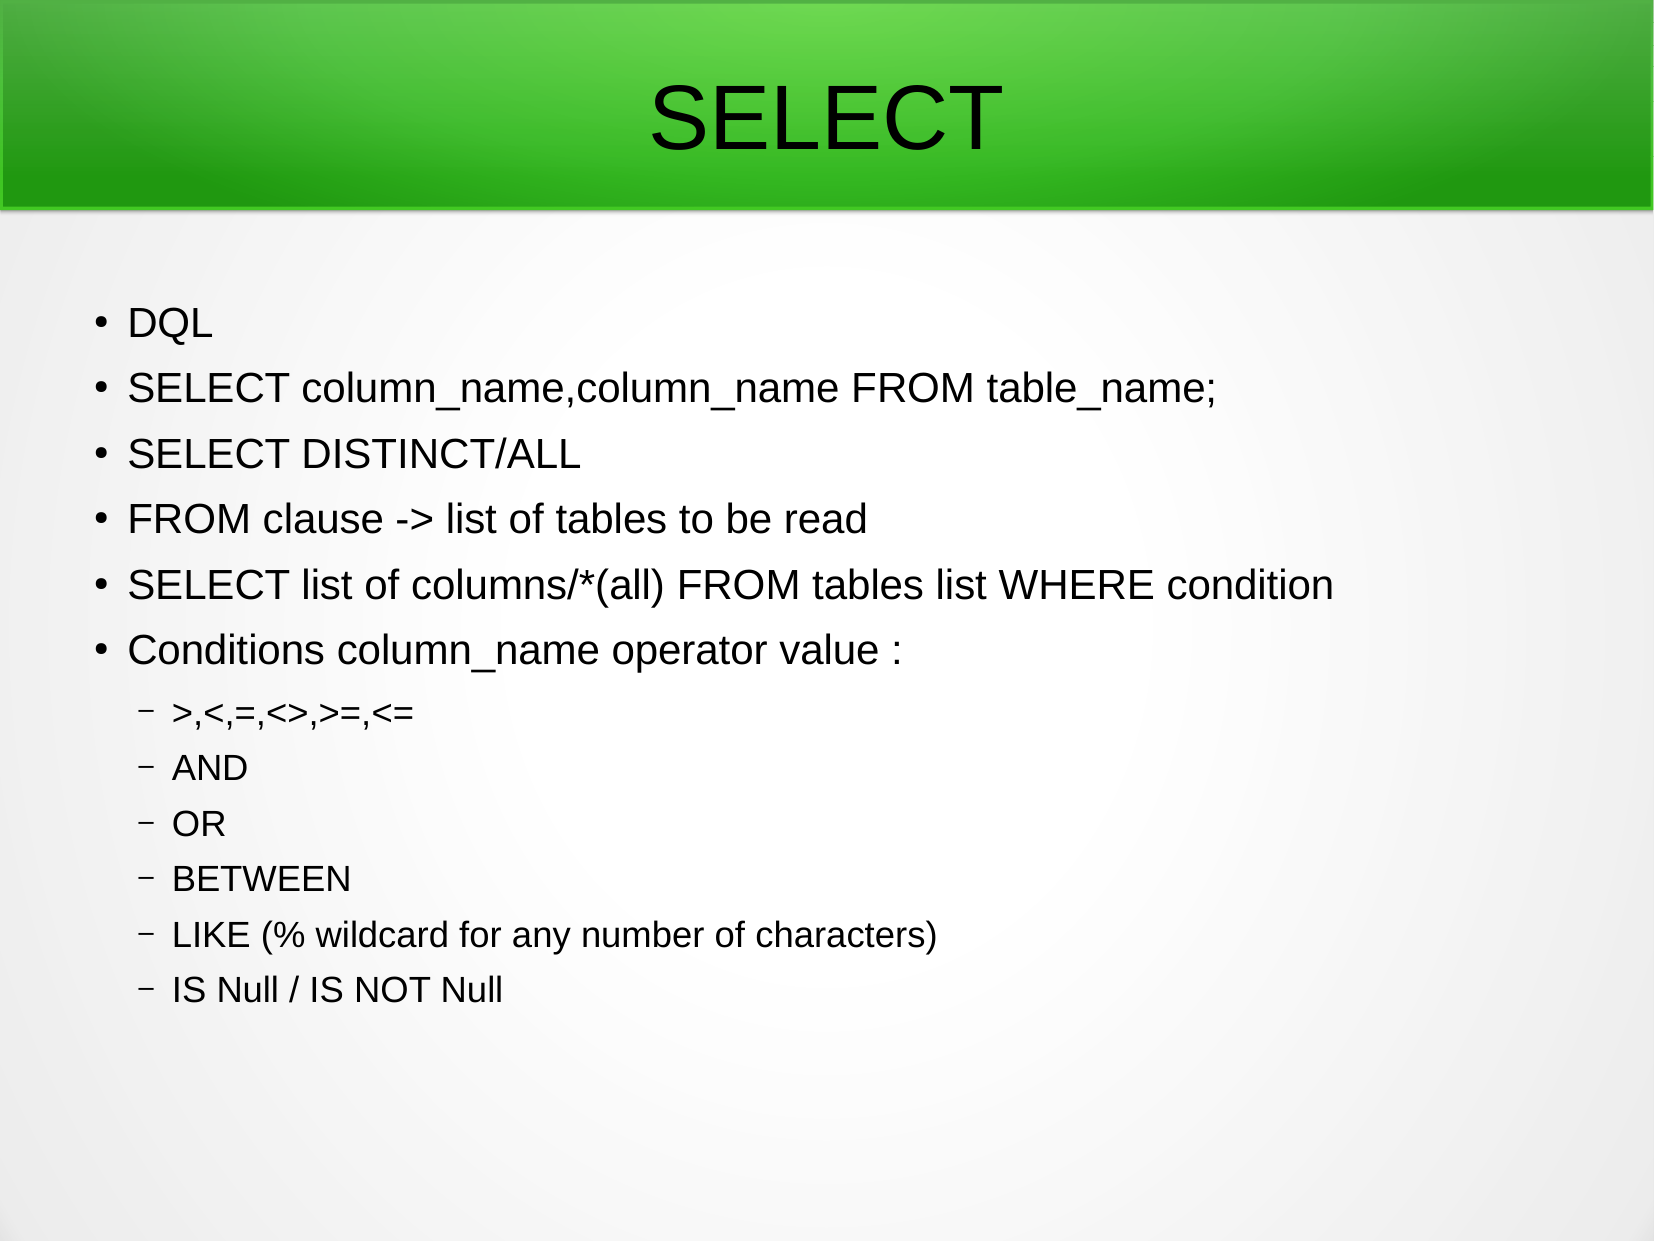

# SELECT
DQL
SELECT column_name,column_name FROM table_name;
SELECT DISTINCT/ALL
FROM clause -> list of tables to be read
SELECT list of columns/*(all) FROM tables list WHERE condition
Conditions column_name operator value :
>,<,=,<>,>=,<=
AND
OR
BETWEEN
LIKE (% wildcard for any number of characters)
IS Null / IS NOT Null